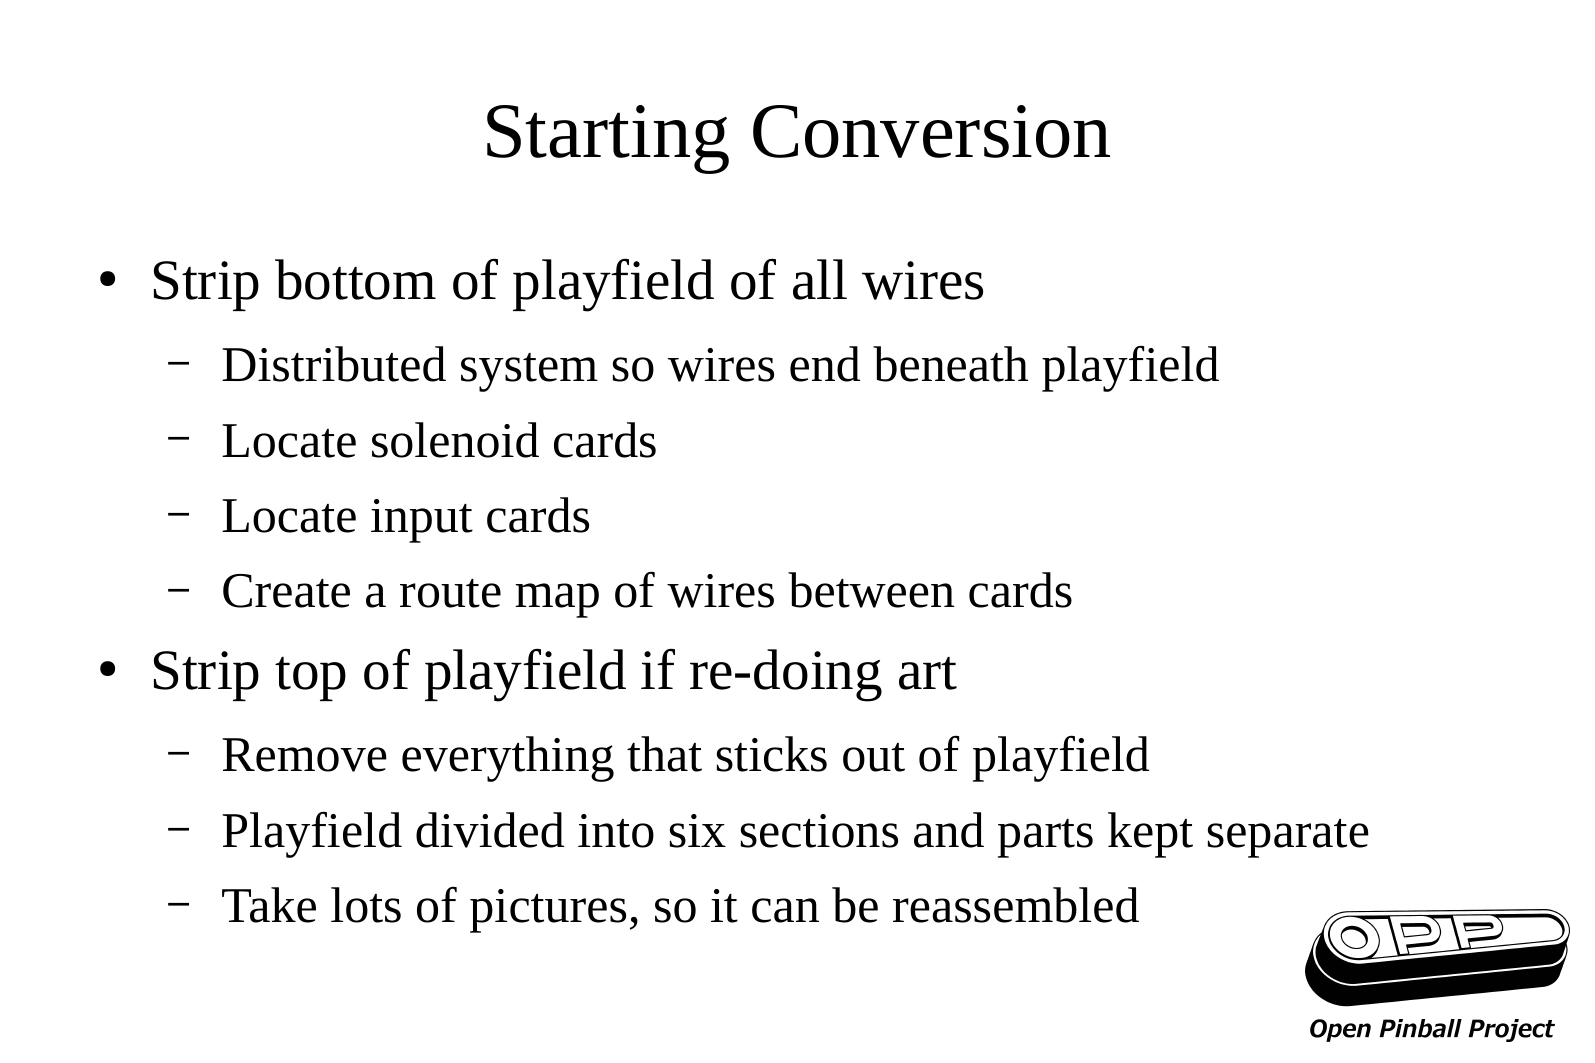

# Starting Conversion
Strip bottom of playfield of all wires
Distributed system so wires end beneath playfield
Locate solenoid cards
Locate input cards
Create a route map of wires between cards
Strip top of playfield if re-doing art
Remove everything that sticks out of playfield
Playfield divided into six sections and parts kept separate
Take lots of pictures, so it can be reassembled